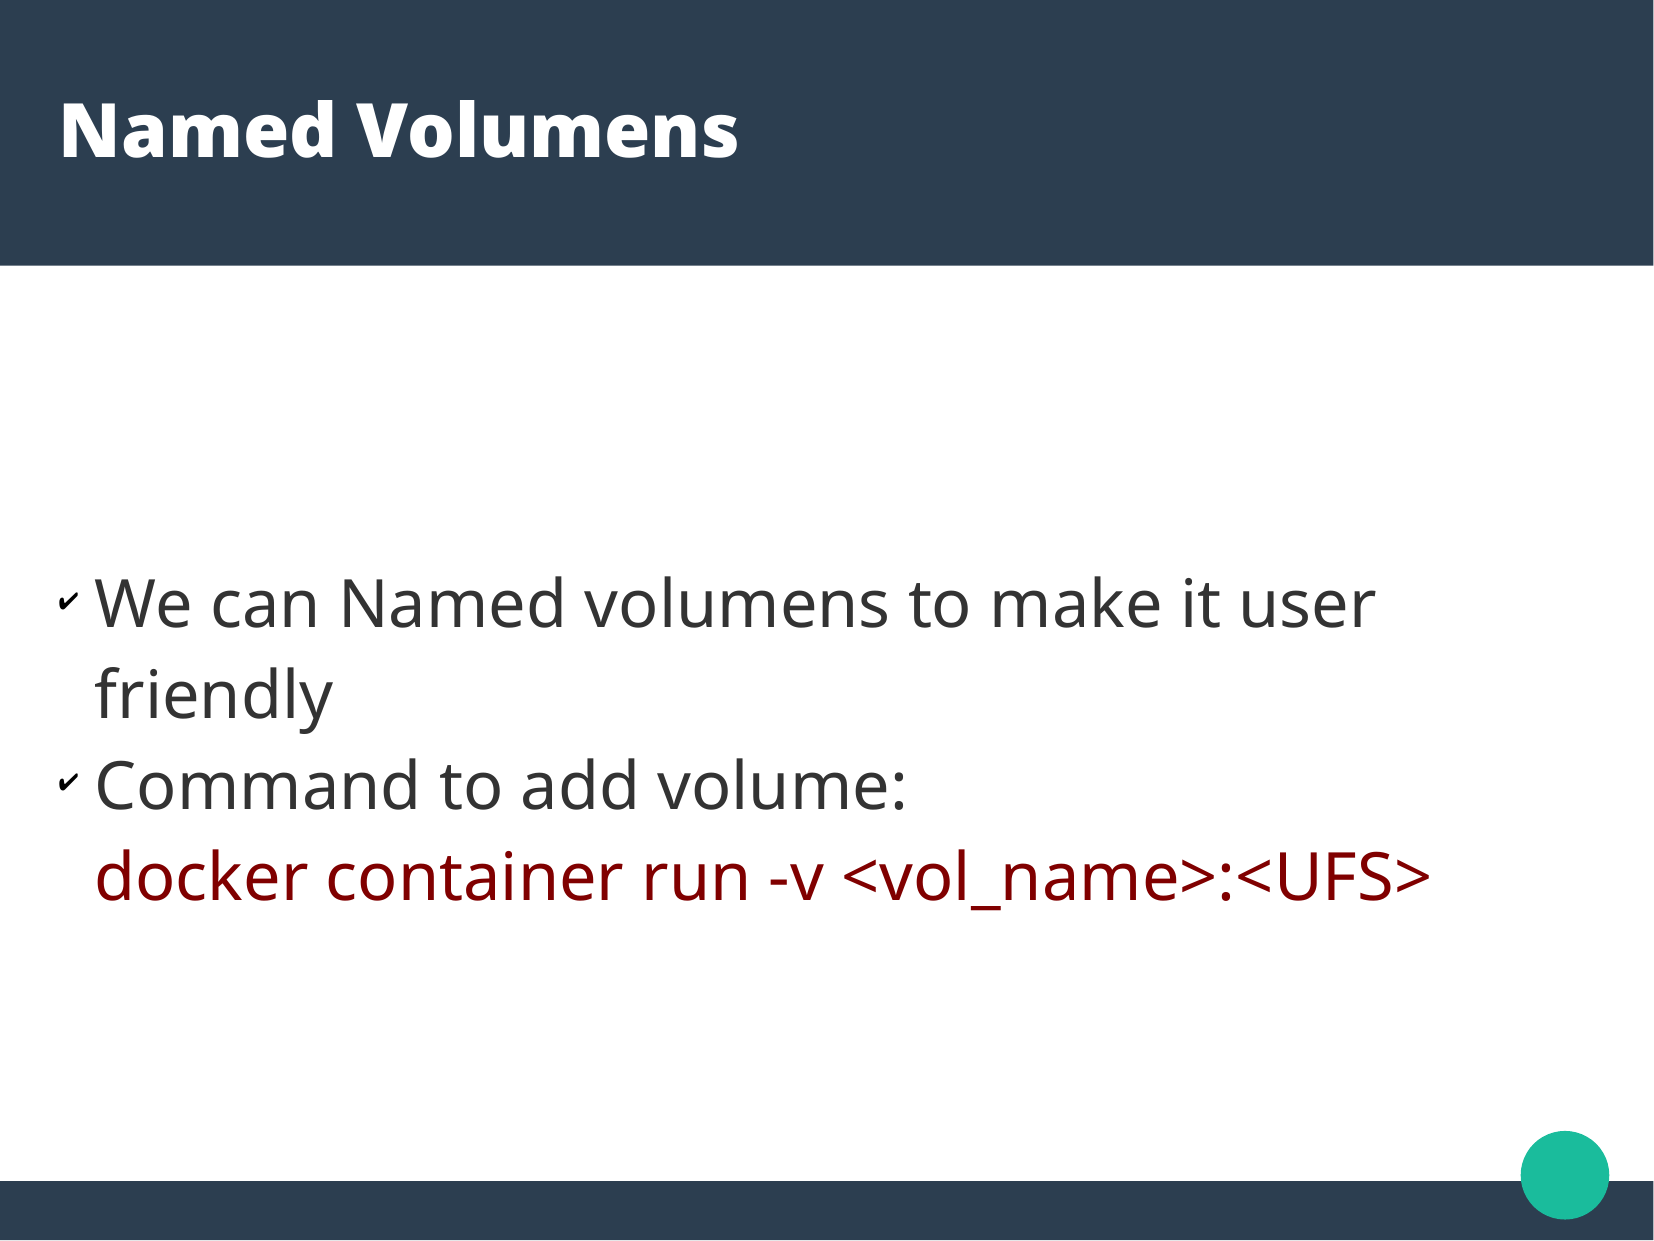

# Named Volumens
We can Named volumens to make it user friendly
Command to add volume:
docker container run -v <vol_name>:<UFS>